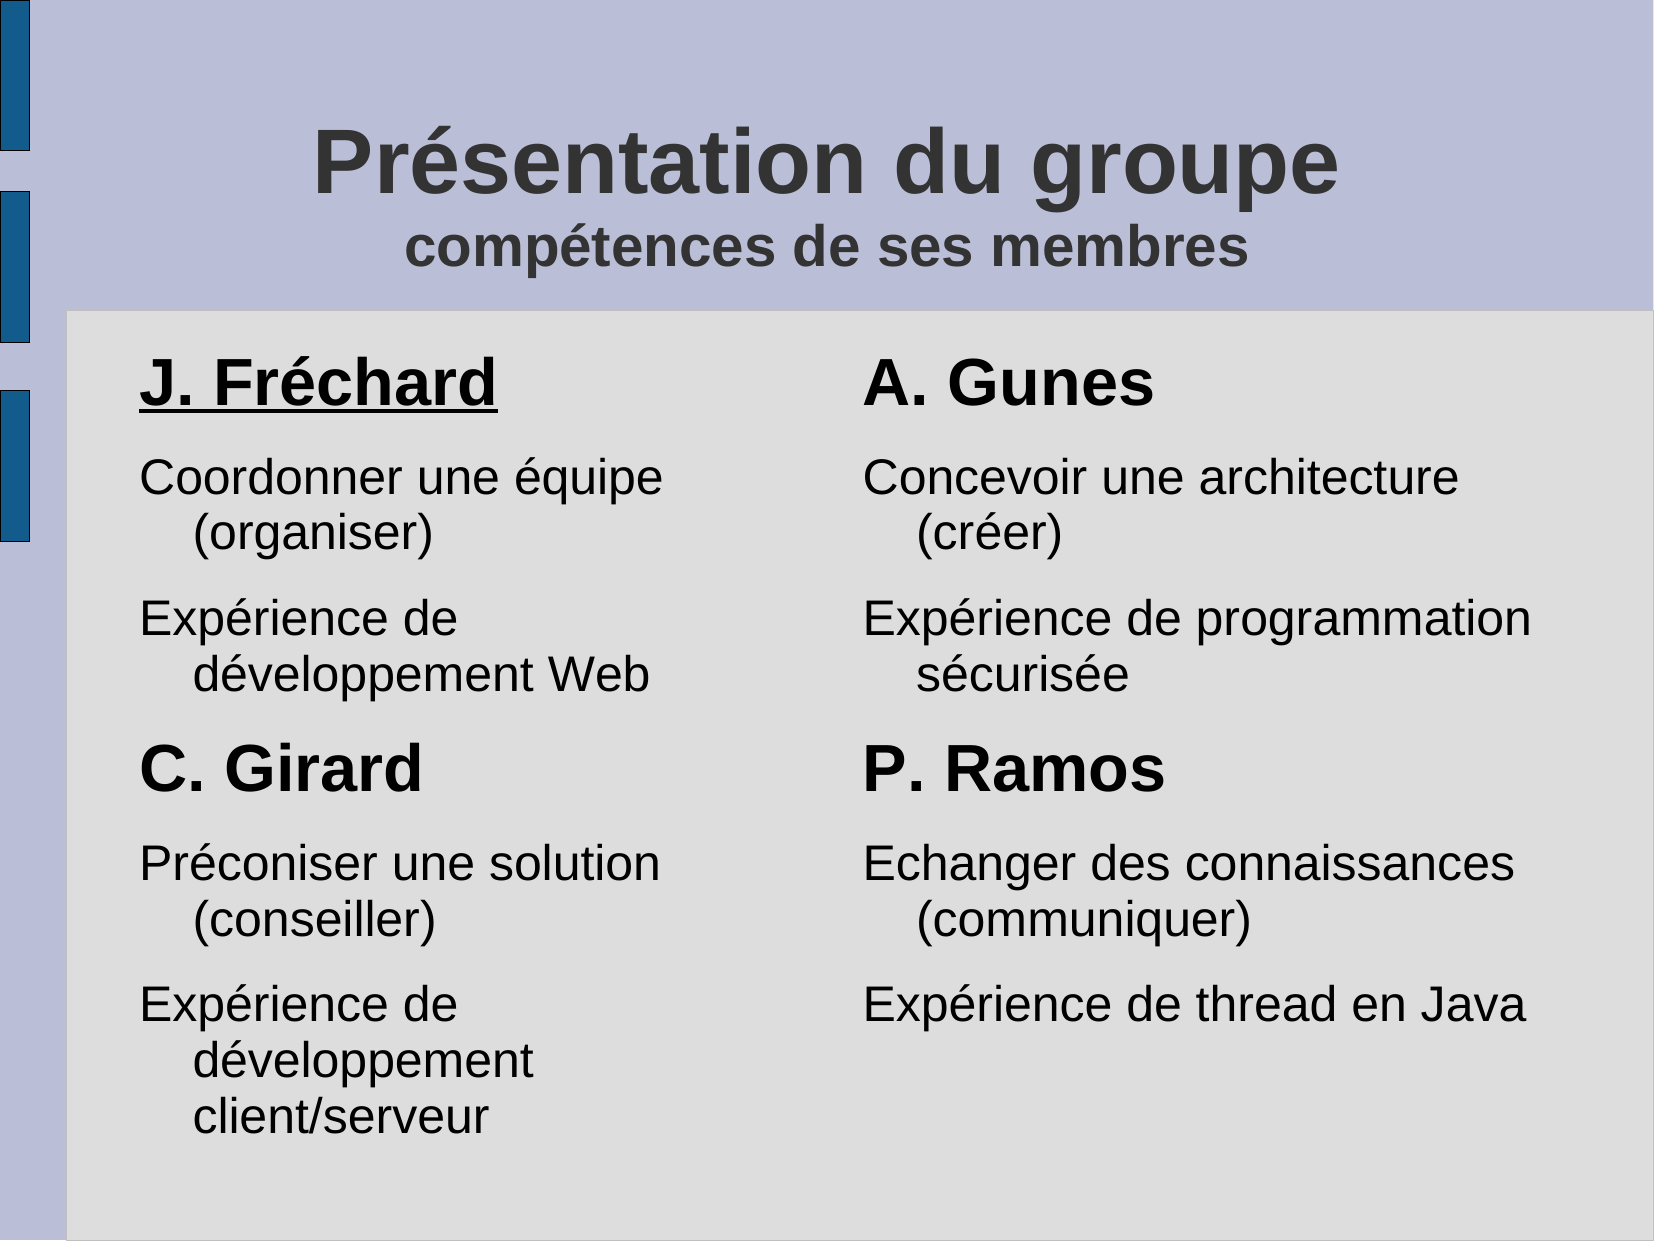

# Présentation du groupe compétences de ses membres
J. Fréchard
Coordonner une équipe (organiser)
Expérience de développement Web
C. Girard
Préconiser une solution (conseiller)
Expérience de développement client/serveur
A. Gunes
Concevoir une architecture (créer)
Expérience de programmation sécurisée
P. Ramos
Echanger des connaissances (communiquer)
Expérience de thread en Java